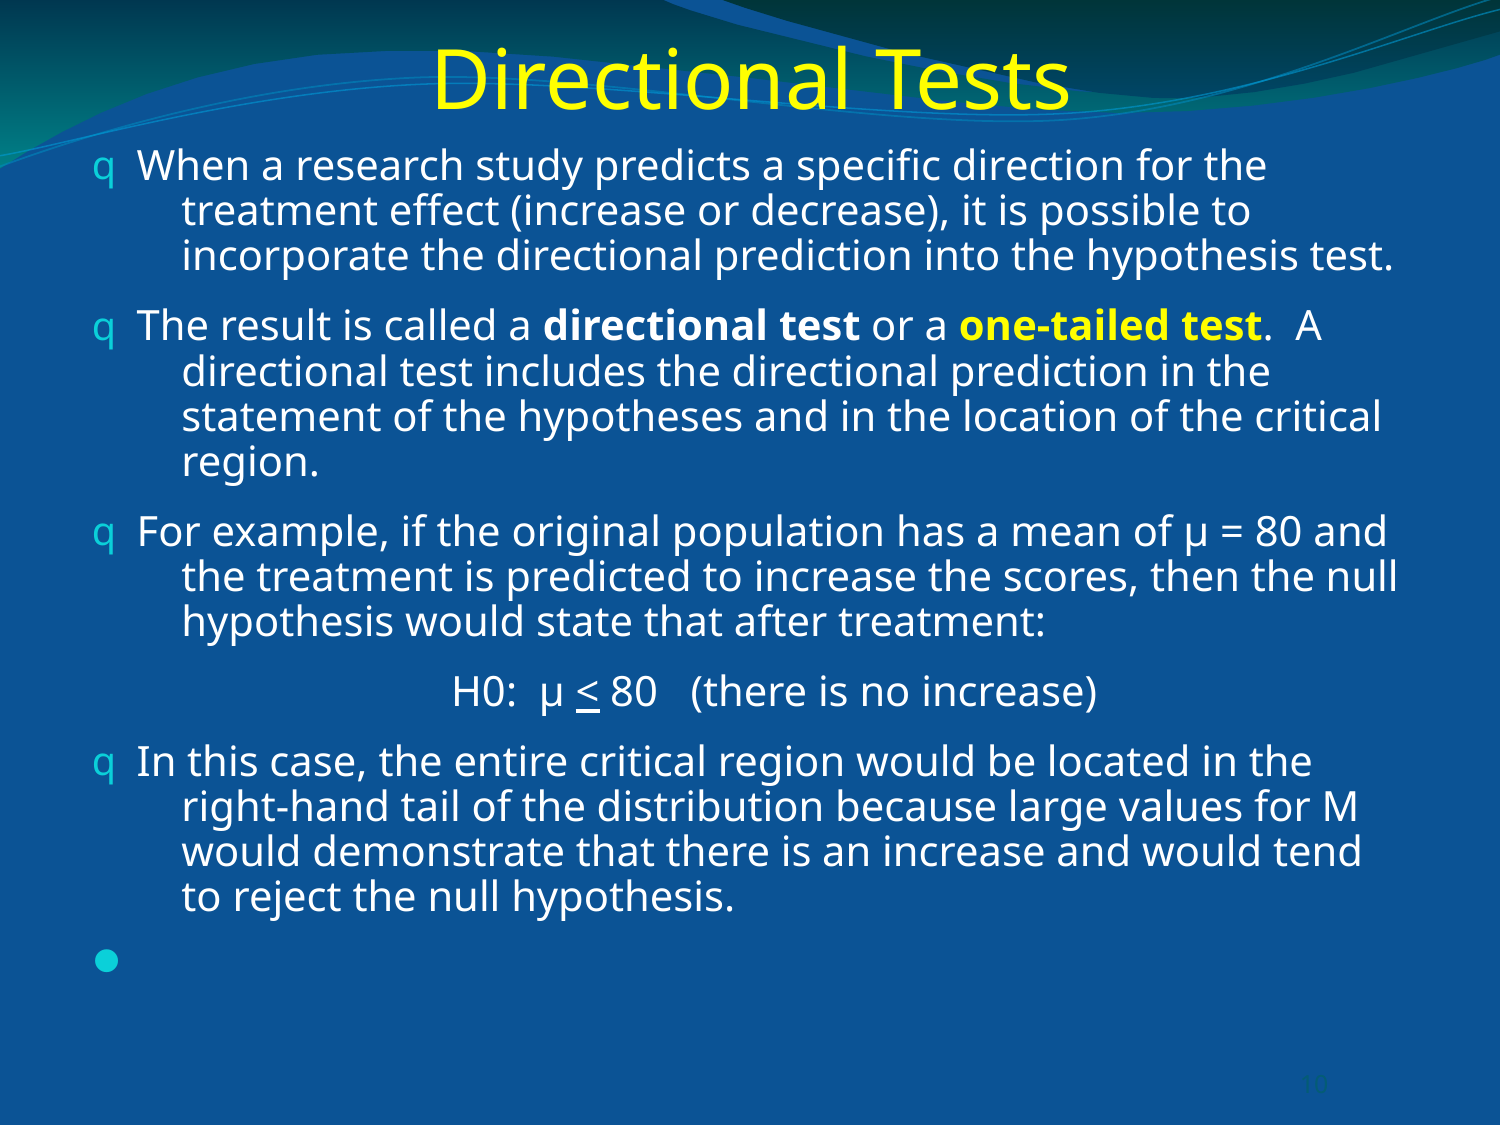

# Directional Tests
When a research study predicts a specific direction for the treatment effect (increase or decrease), it is possible to incorporate the directional prediction into the hypothesis test.
The result is called a directional test or a one-tailed test. A directional test includes the directional prediction in the statement of the hypotheses and in the location of the critical region.
For example, if the original population has a mean of μ = 80 and the treatment is predicted to increase the scores, then the null hypothesis would state that after treatment:
H0: μ < 80 (there is no increase)
In this case, the entire critical region would be located in the right-hand tail of the distribution because large values for M would demonstrate that there is an increase and would tend to reject the null hypothesis.